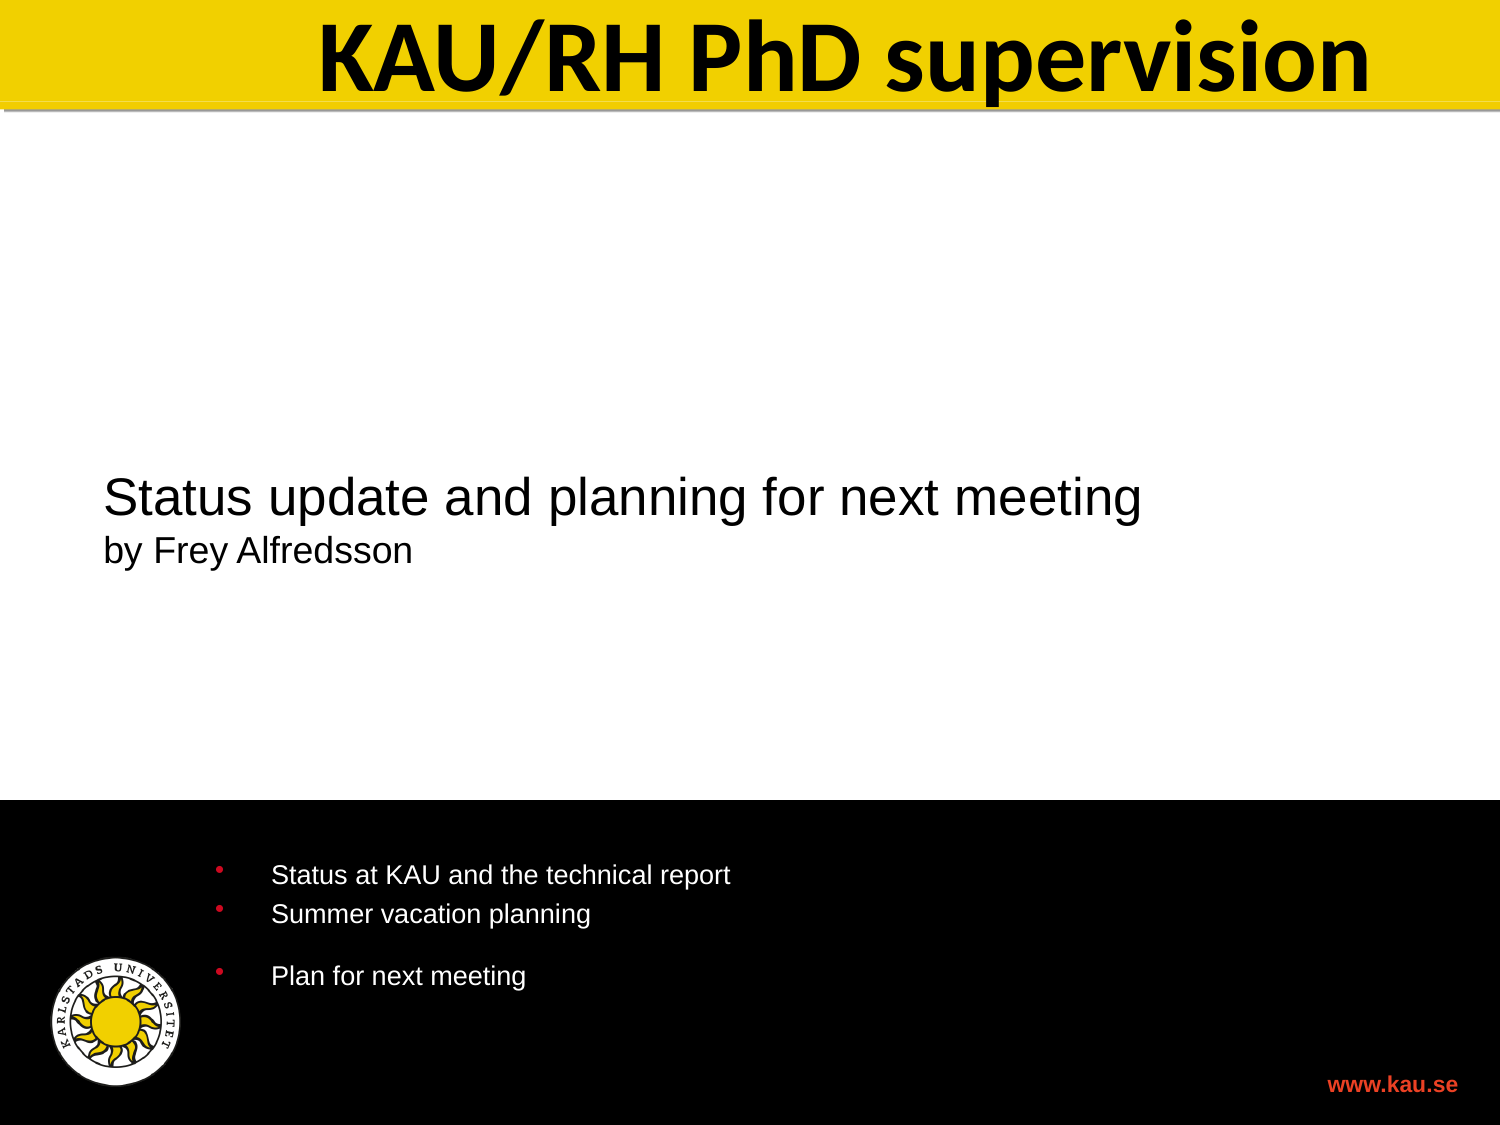

# KAU/RH PhD supervision
Status update and planning for next meeting
by Frey Alfredsson
Status at KAU and the technical report
Summer vacation planning
Plan for next meeting